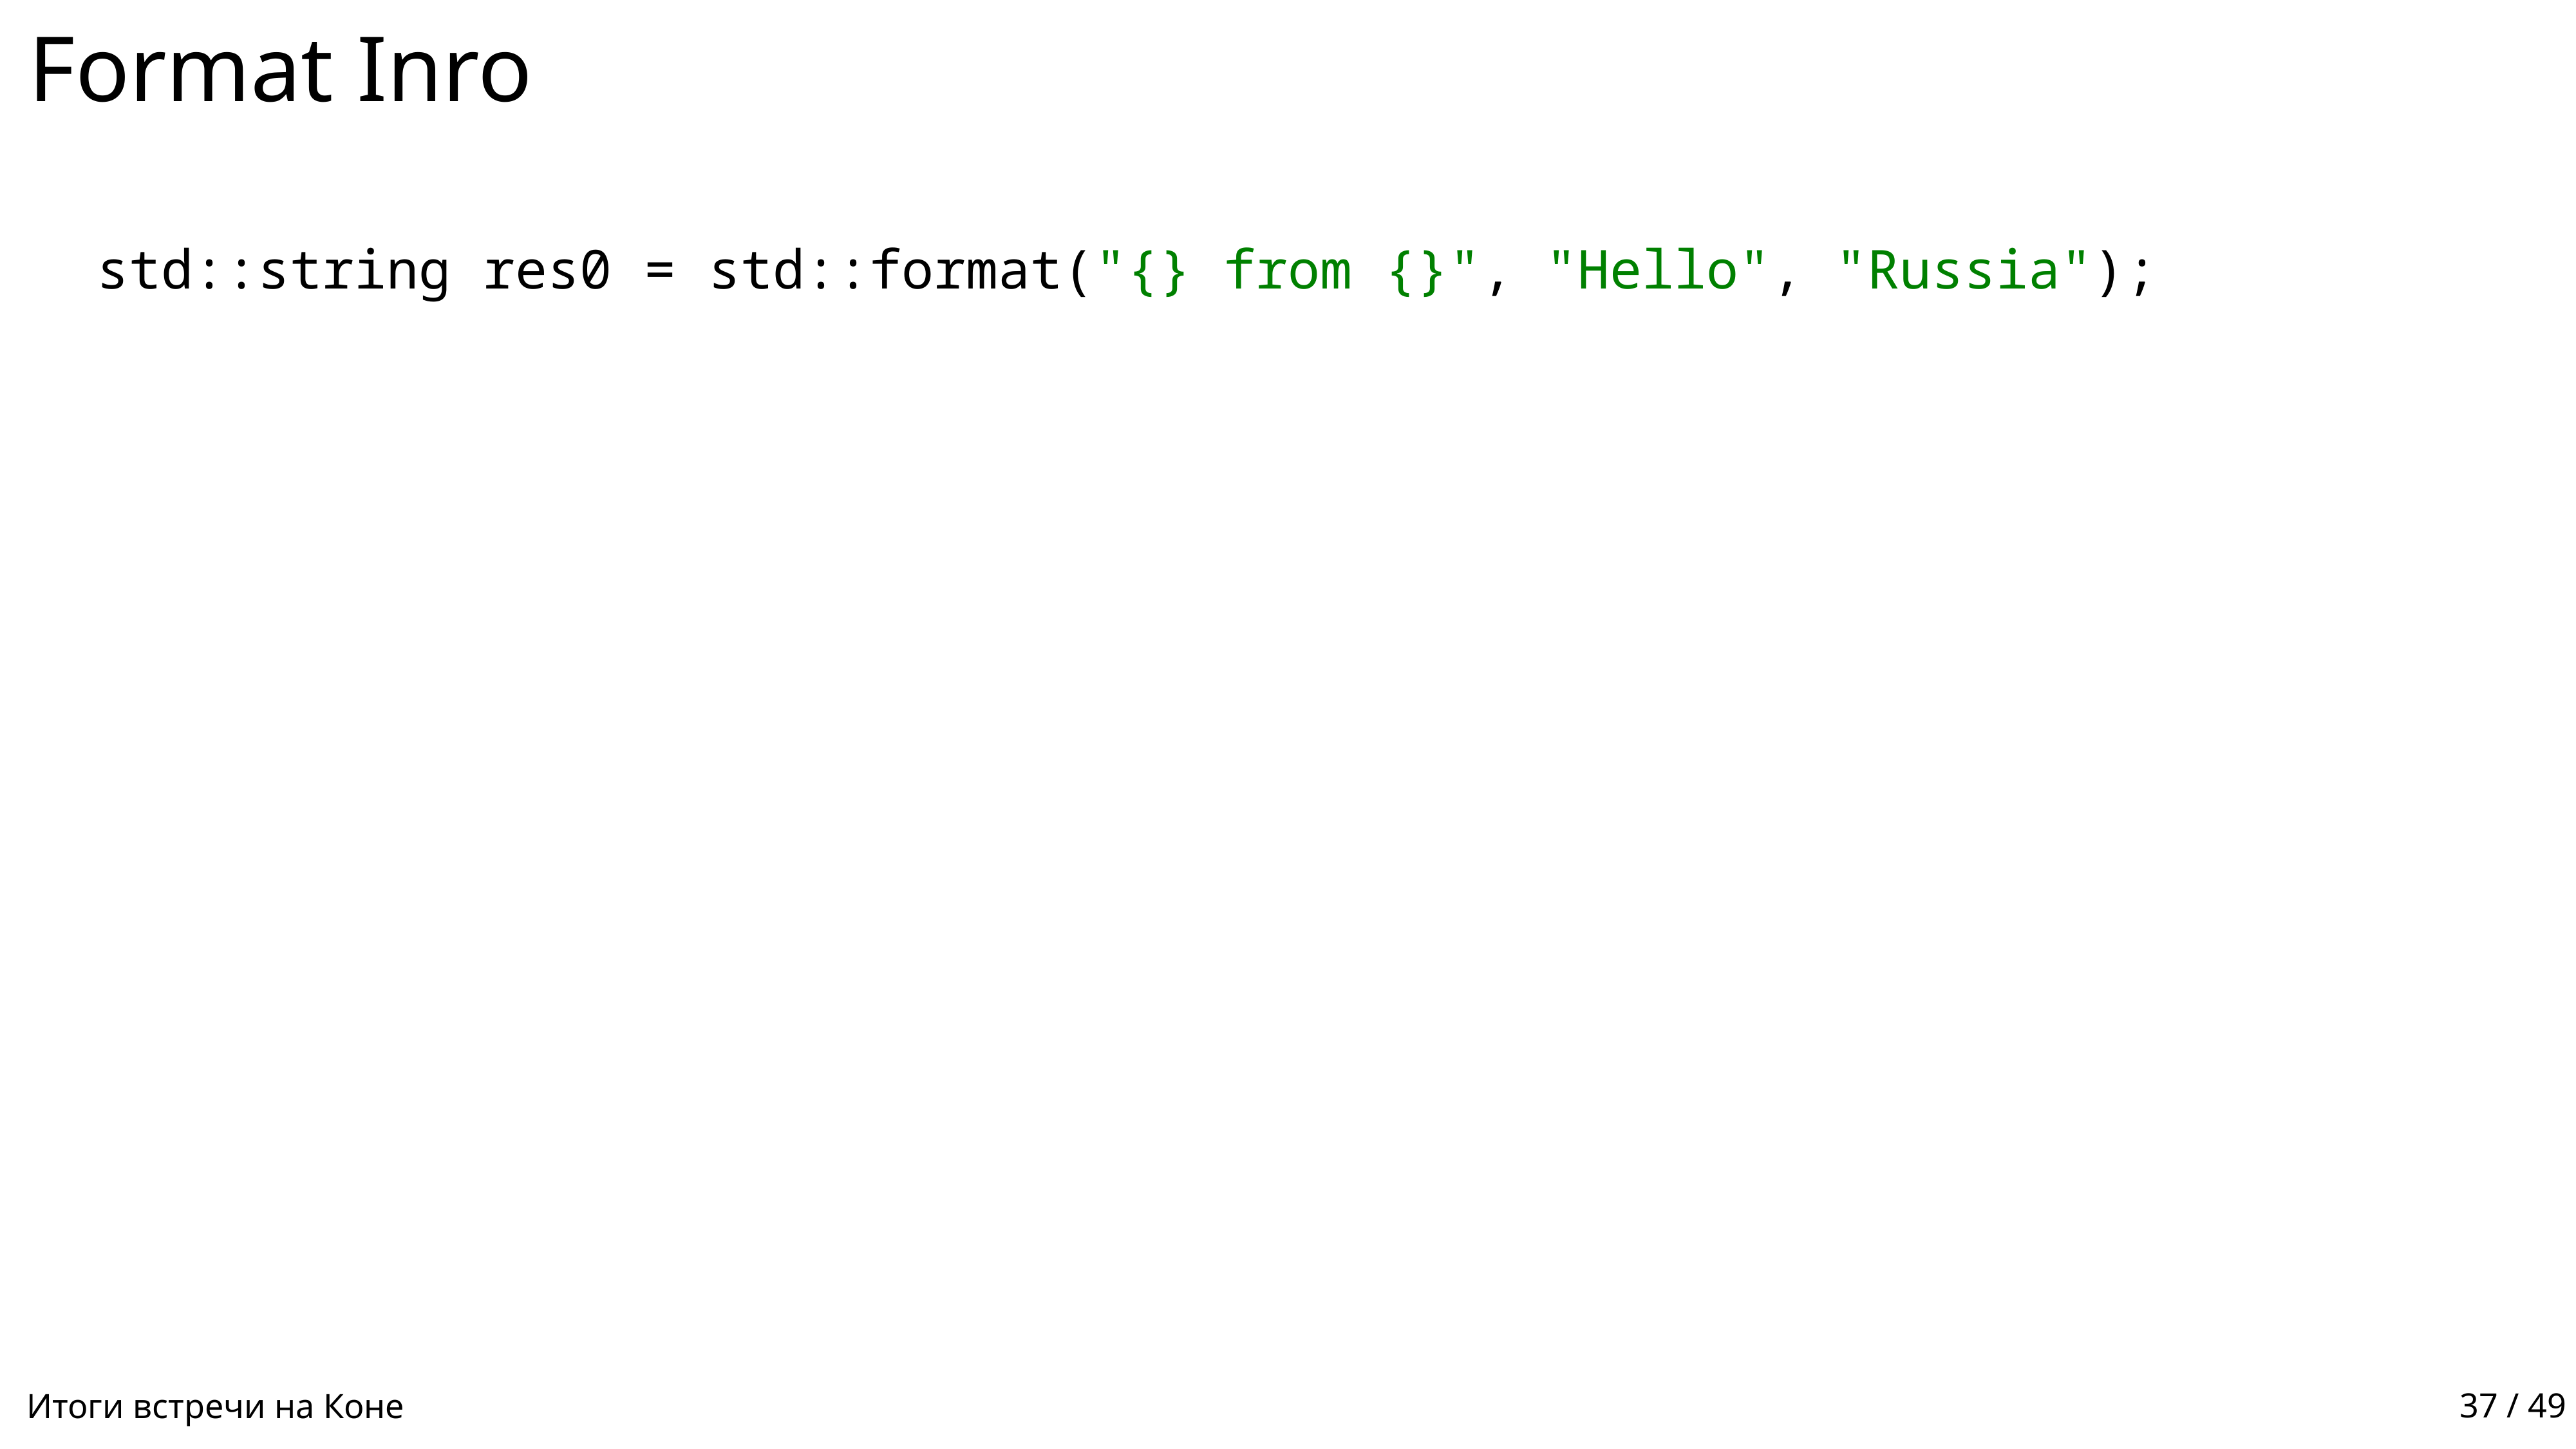

# Format Inro
std::string res0 = std::format("{} from {}", "Hello", "Russia");
Итоги встречи на Коне